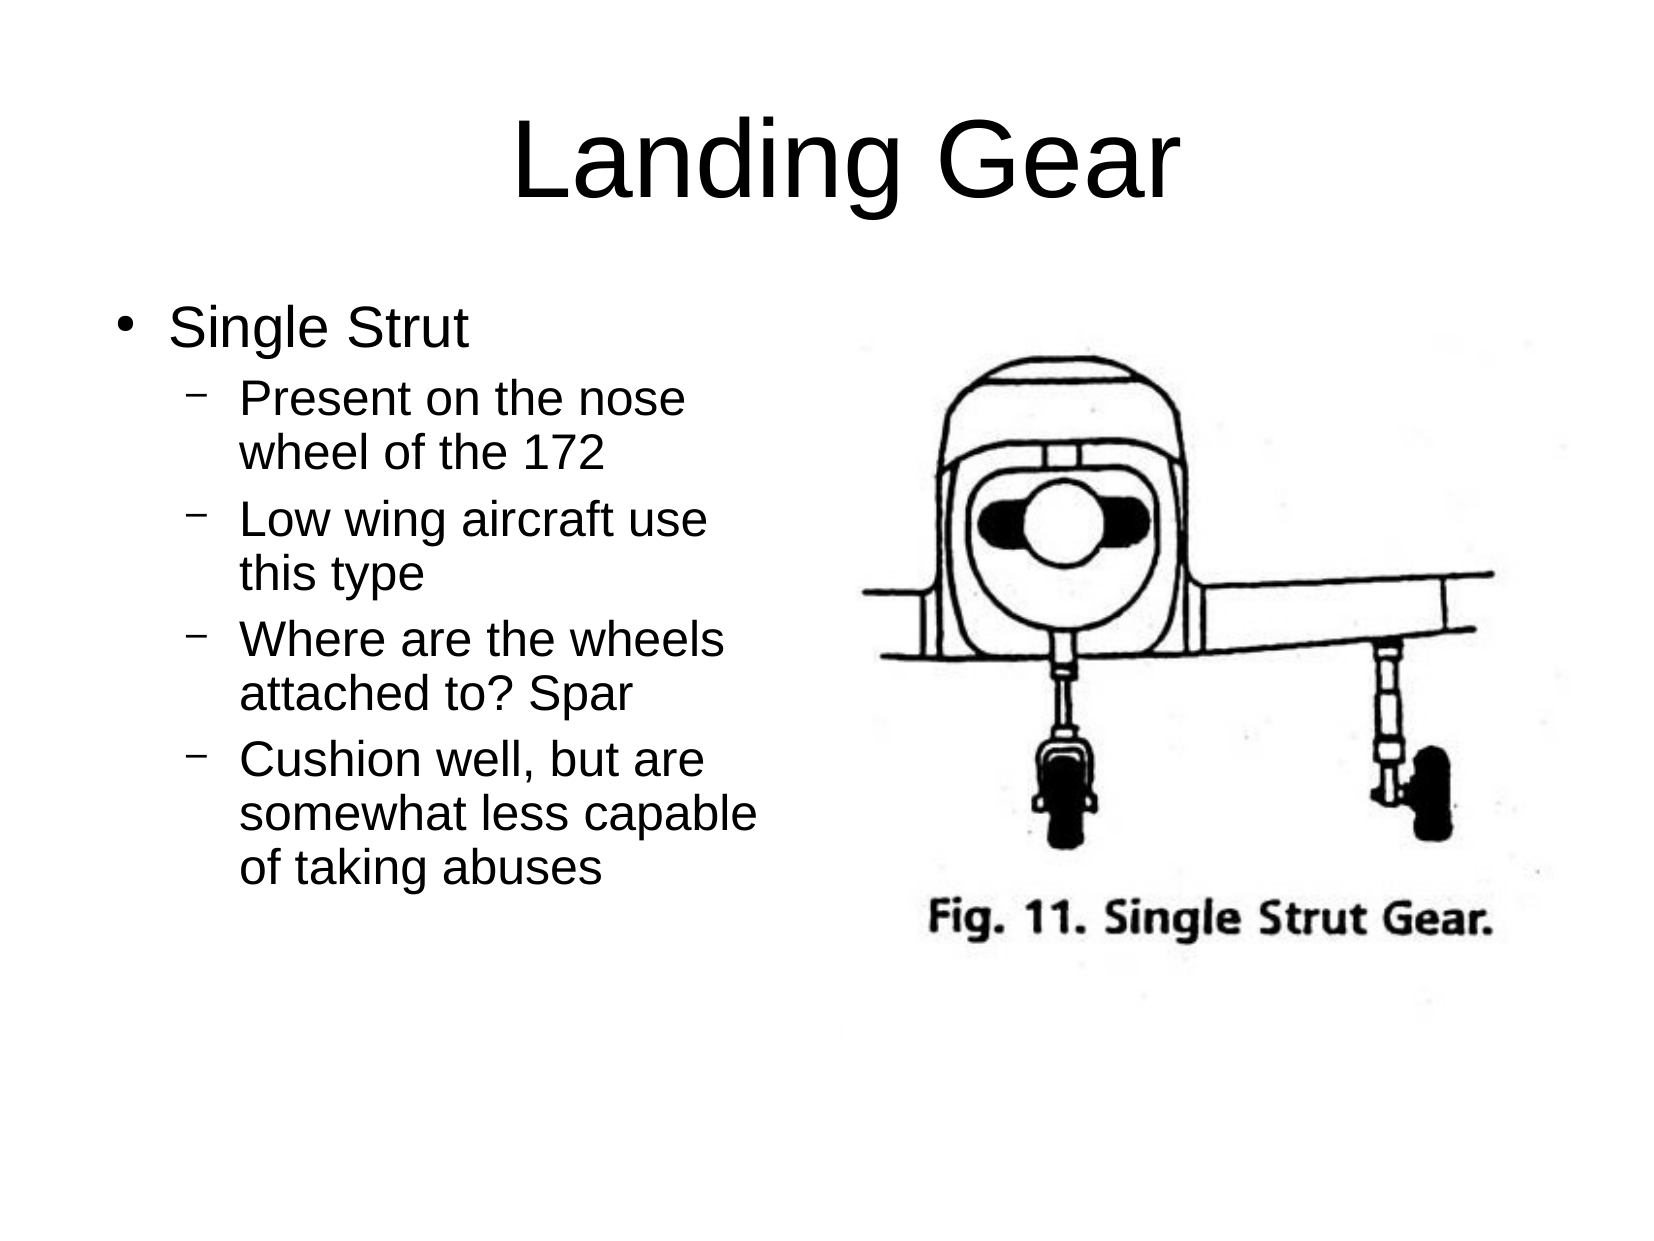

# Landing Gear
Single Strut
Present on the nose wheel of the 172
Low wing aircraft use this type
Where are the wheels attached to? Spar
Cushion well, but are somewhat less capable of taking abuses